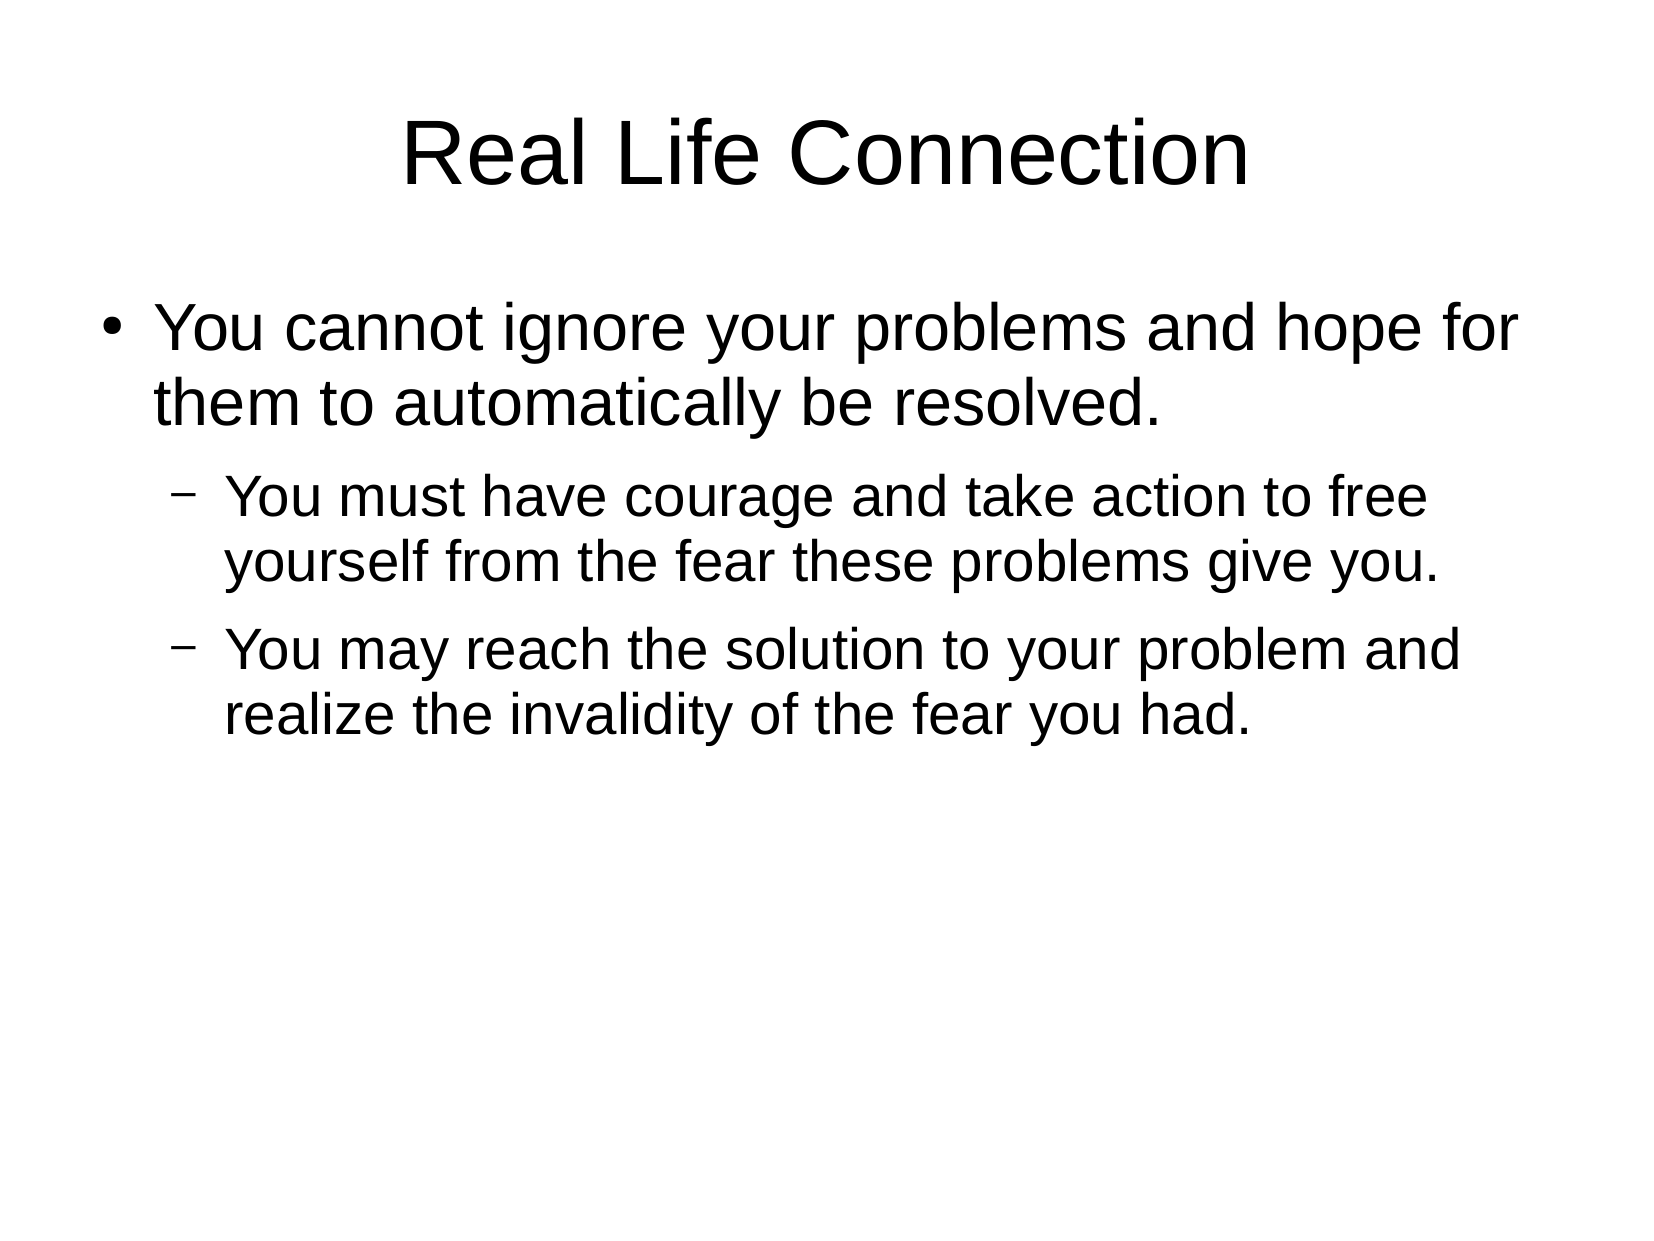

# Real Life Connection
You cannot ignore your problems and hope for them to automatically be resolved.
You must have courage and take action to free yourself from the fear these problems give you.
You may reach the solution to your problem and realize the invalidity of the fear you had.